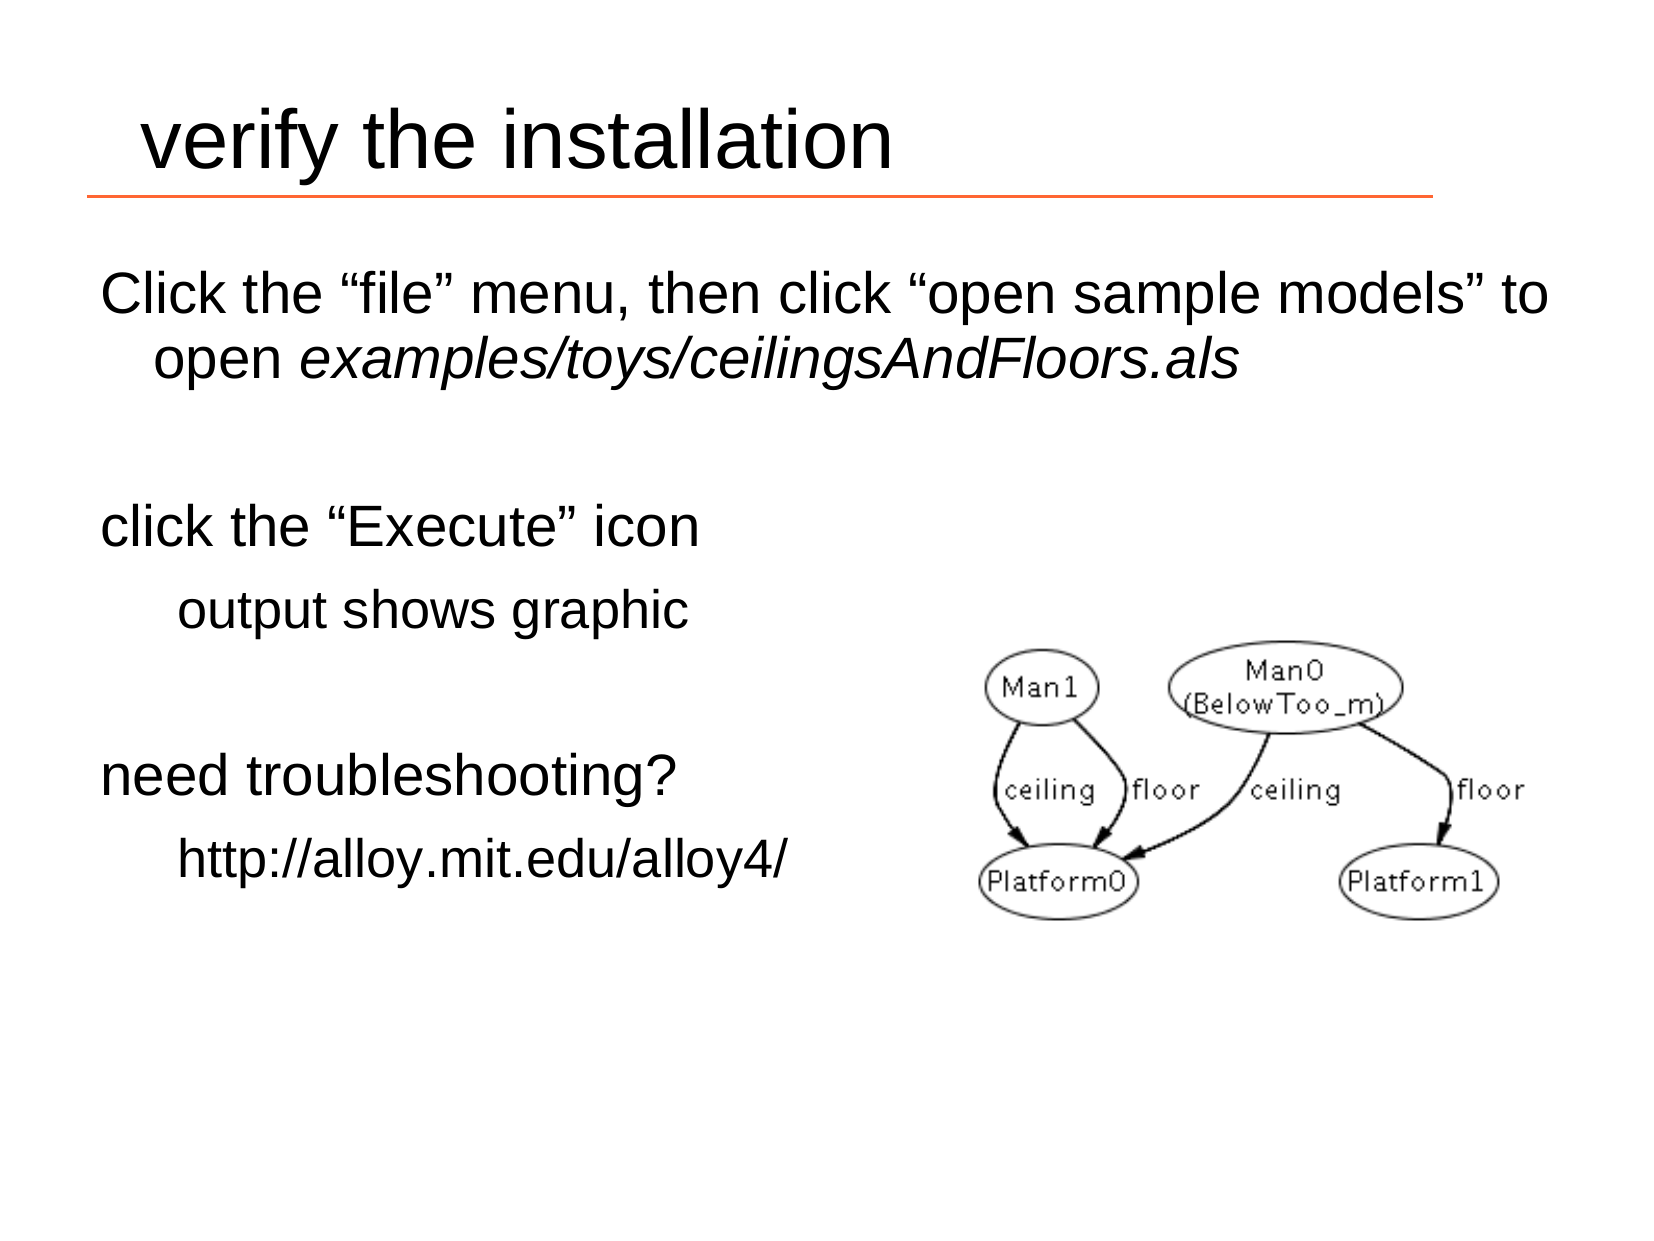

# verify the installation
Click the “file” menu, then click “open sample models” to open examples/toys/ceilingsAndFloors.als
click the “Execute” icon
output shows graphic
need troubleshooting?
http://alloy.mit.edu/alloy4/